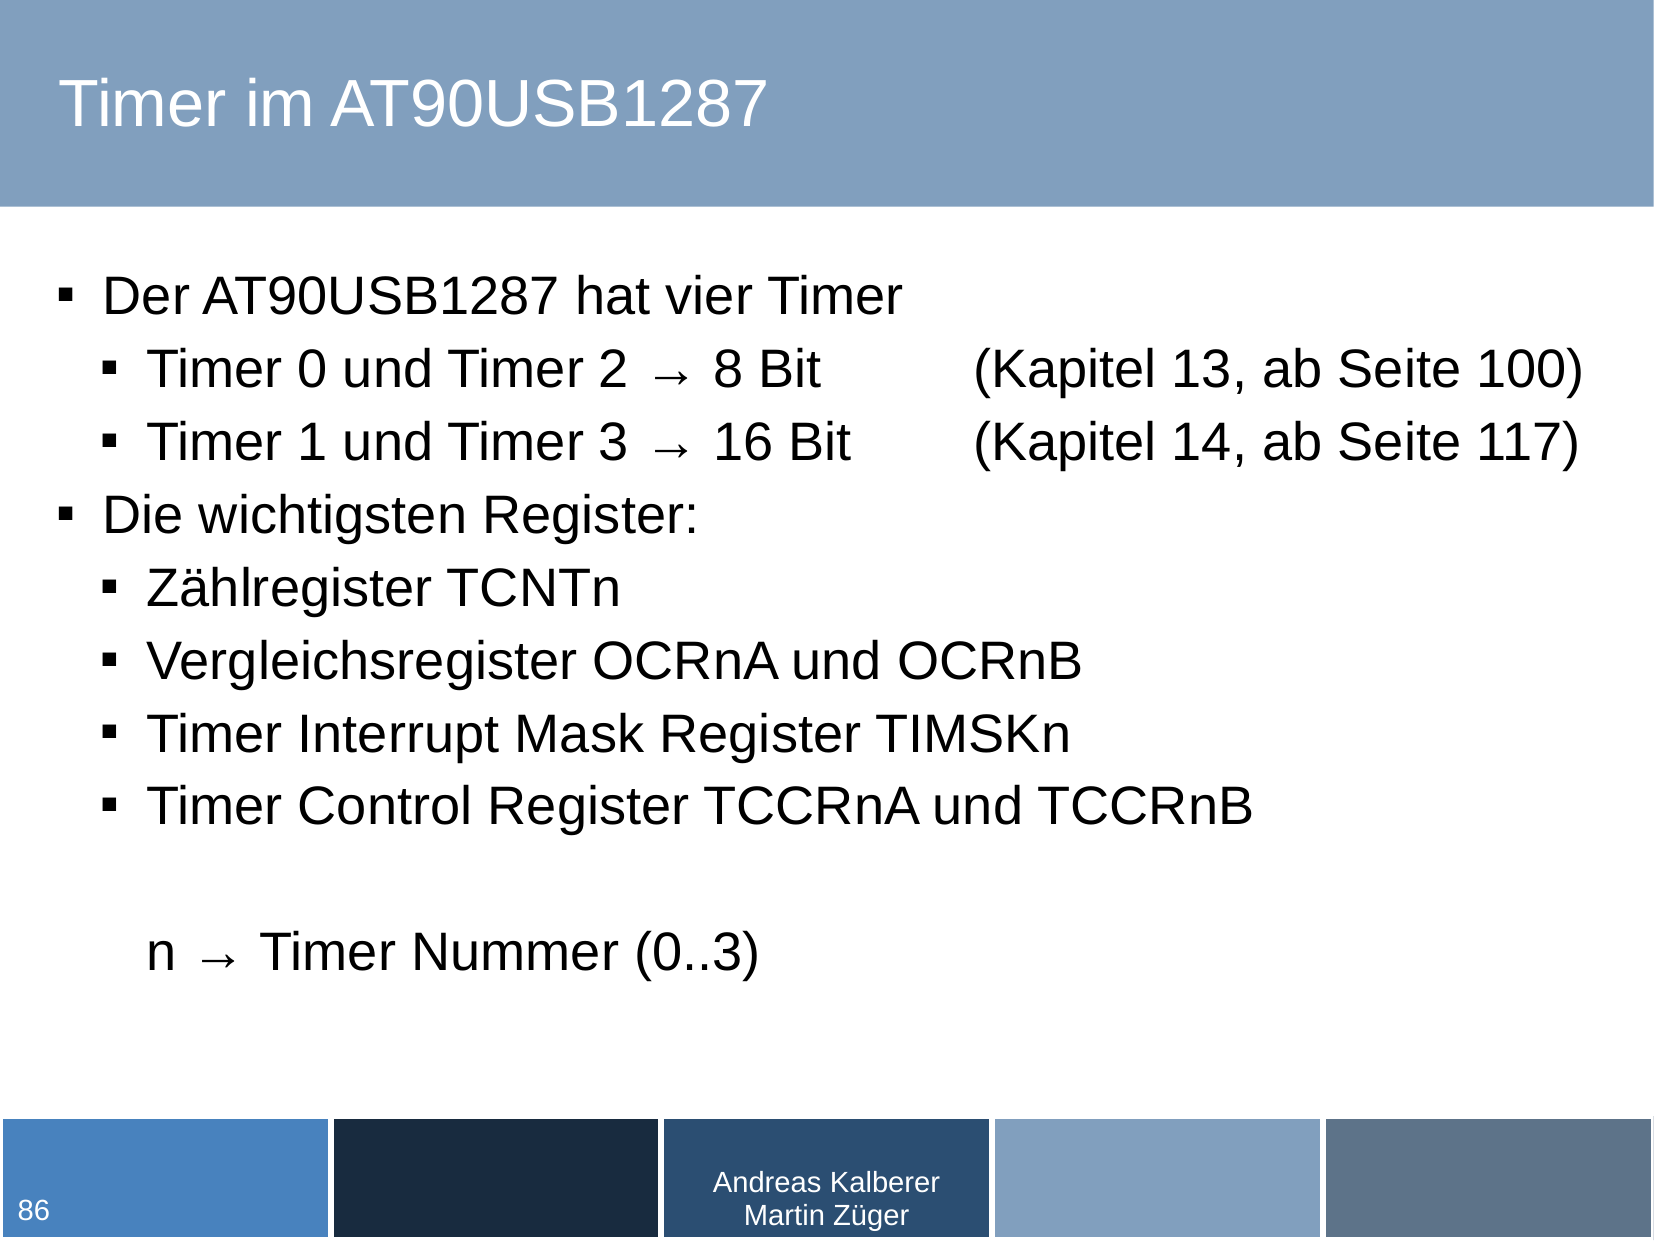

# Timer im AT90USB1287
Der AT90USB1287 hat vier Timer
Timer 0 und Timer 2 → 8 Bit			(Kapitel 13, ab Seite 100)
Timer 1 und Timer 3 → 16 Bit			(Kapitel 14, ab Seite 117)
Die wichtigsten Register:
Zählregister TCNTn
Vergleichsregister OCRnA und OCRnB
Timer Interrupt Mask Register TIMSKn
Timer Control Register TCCRnA und TCCRnB
n → Timer Nummer (0..3)
LibreOffice Productivity Suite
86